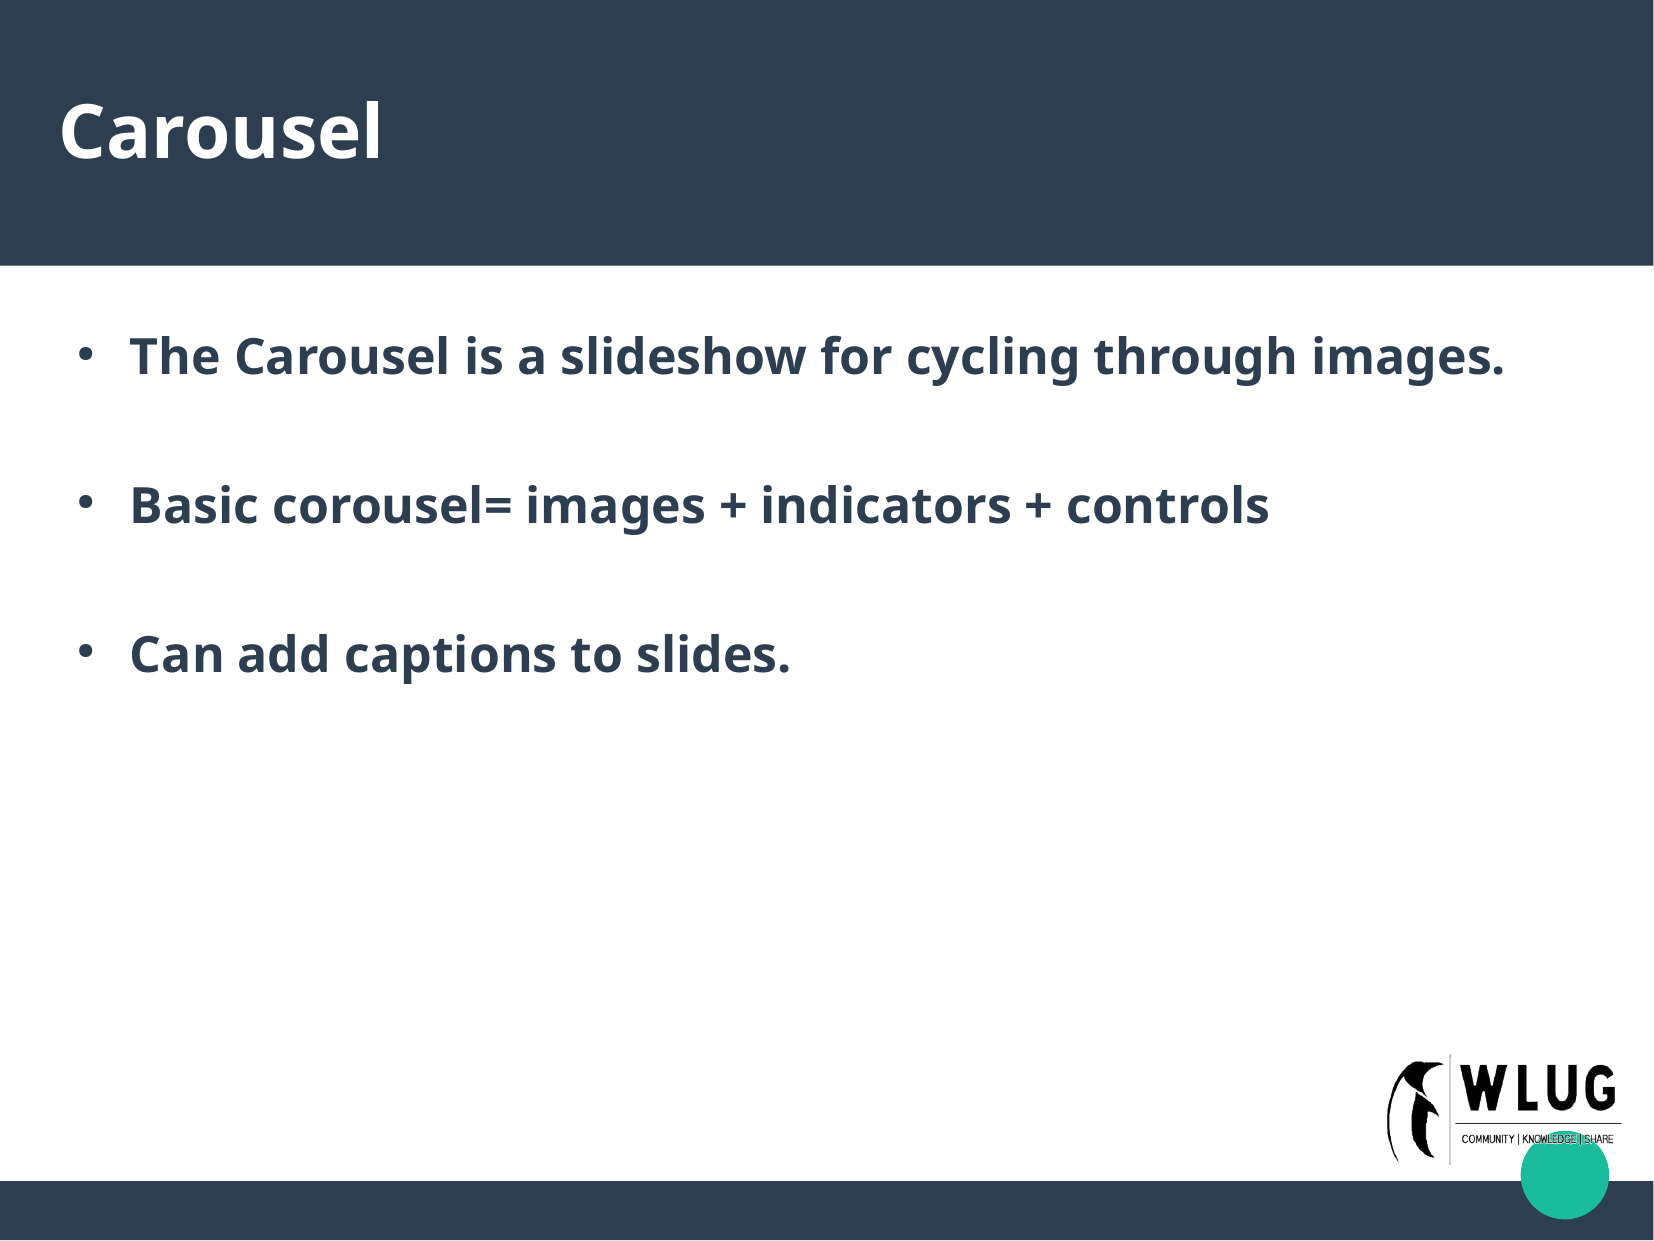

# Carousel
The Carousel is a slideshow for cycling through images.
Basic corousel= images + indicators + controls
Can add captions to slides.